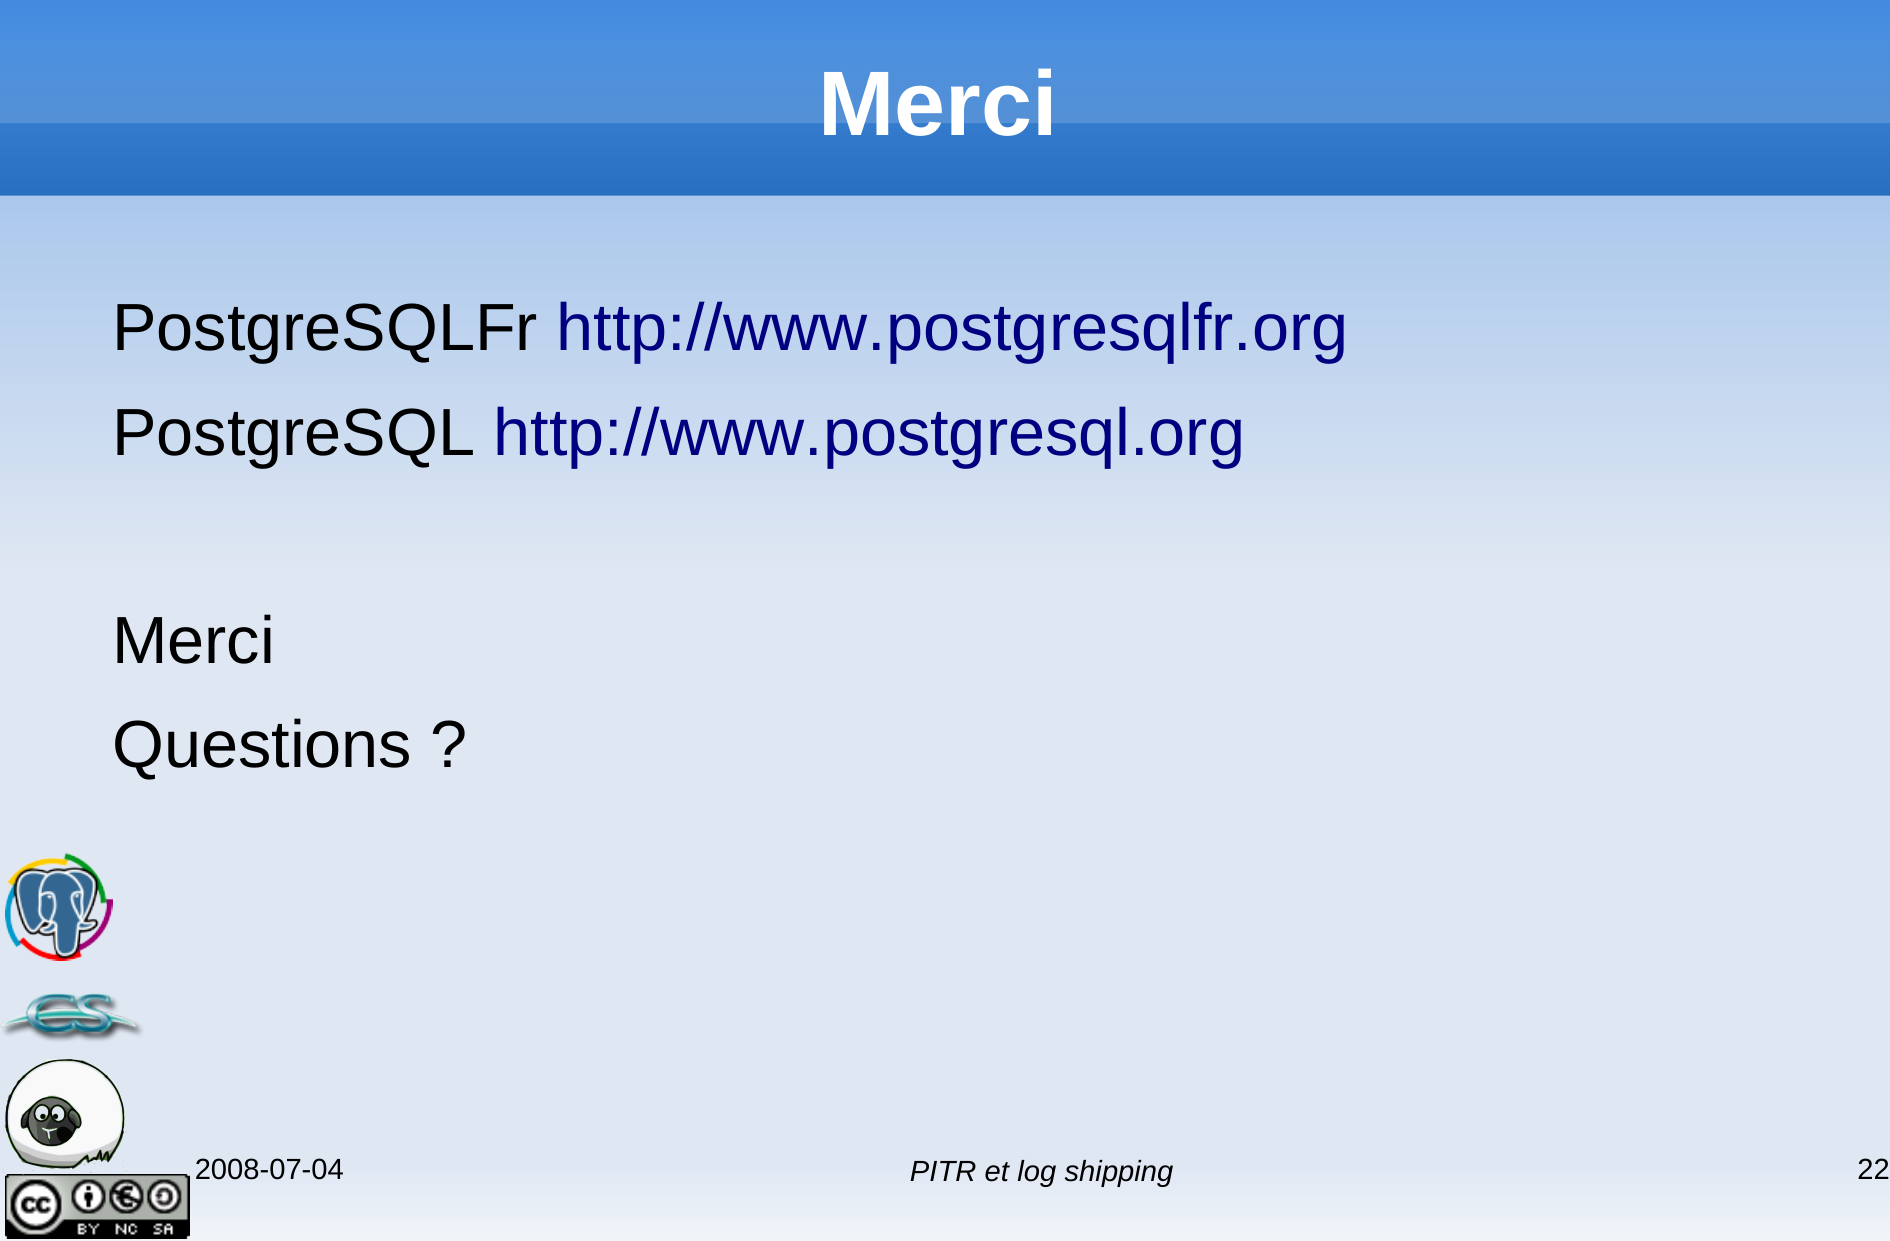

# Merci
PostgreSQLFr http://www.postgresqlfr.org
PostgreSQL http://www.postgresql.org
Merci
Questions ?
2008-07-04
22
PITR et log shipping